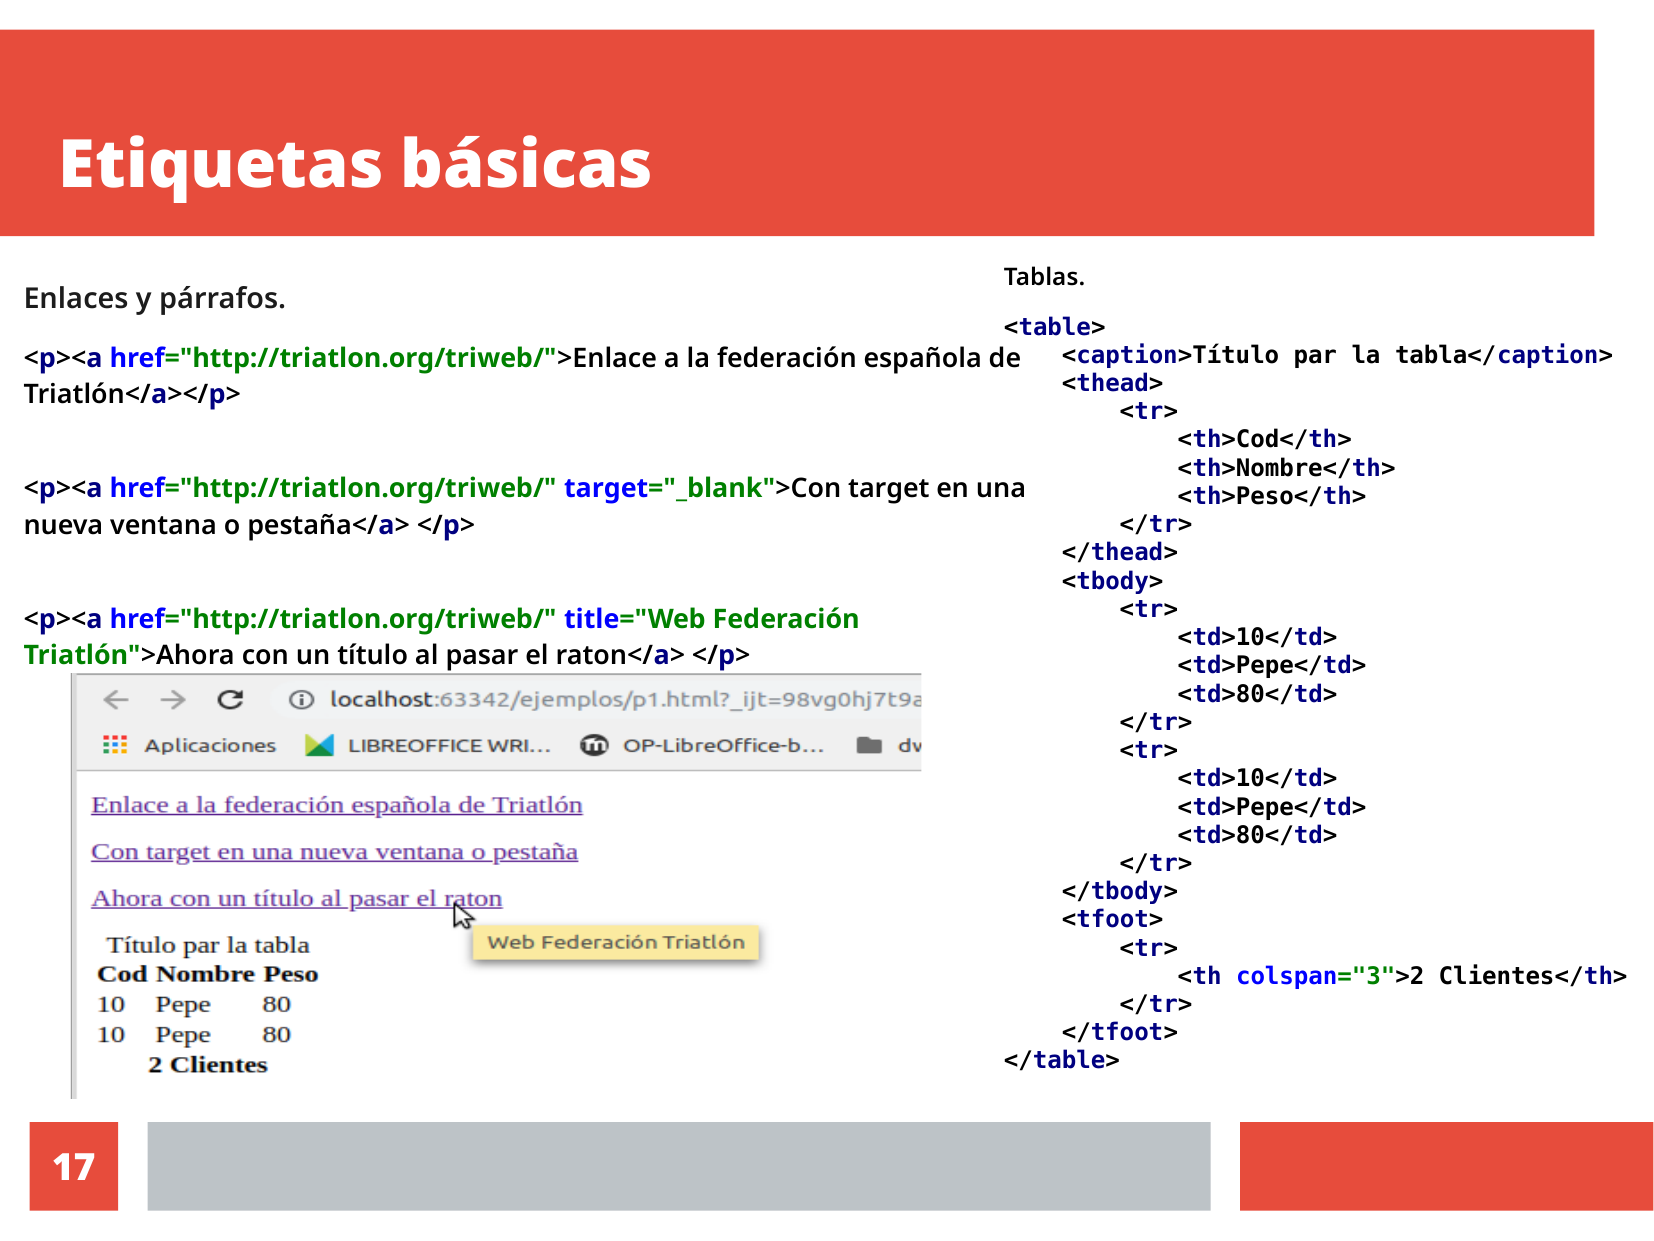

# Etiquetas básicas
Tablas.
<table>
 <caption>Título par la tabla</caption>
 <thead>
 <tr>
 <th>Cod</th>
 <th>Nombre</th>
 <th>Peso</th>
 </tr>
 </thead>
 <tbody>
 <tr>
 <td>10</td>
 <td>Pepe</td>
 <td>80</td>
 </tr>
 <tr>
 <td>10</td>
 <td>Pepe</td>
 <td>80</td>
 </tr>
 </tbody>
 <tfoot>
 <tr>
 <th colspan="3">2 Clientes</th>
 </tr>
 </tfoot>
</table>
Enlaces y párrafos.
<p><a href="http://triatlon.org/triweb/">Enlace a la federación española de Triatlón</a></p>
<p><a href="http://triatlon.org/triweb/" target="_blank">Con target en una nueva ventana o pestaña</a> </p>
<p><a href="http://triatlon.org/triweb/" title="Web Federación Triatlón">Ahora con un título al pasar el raton</a> </p>
17